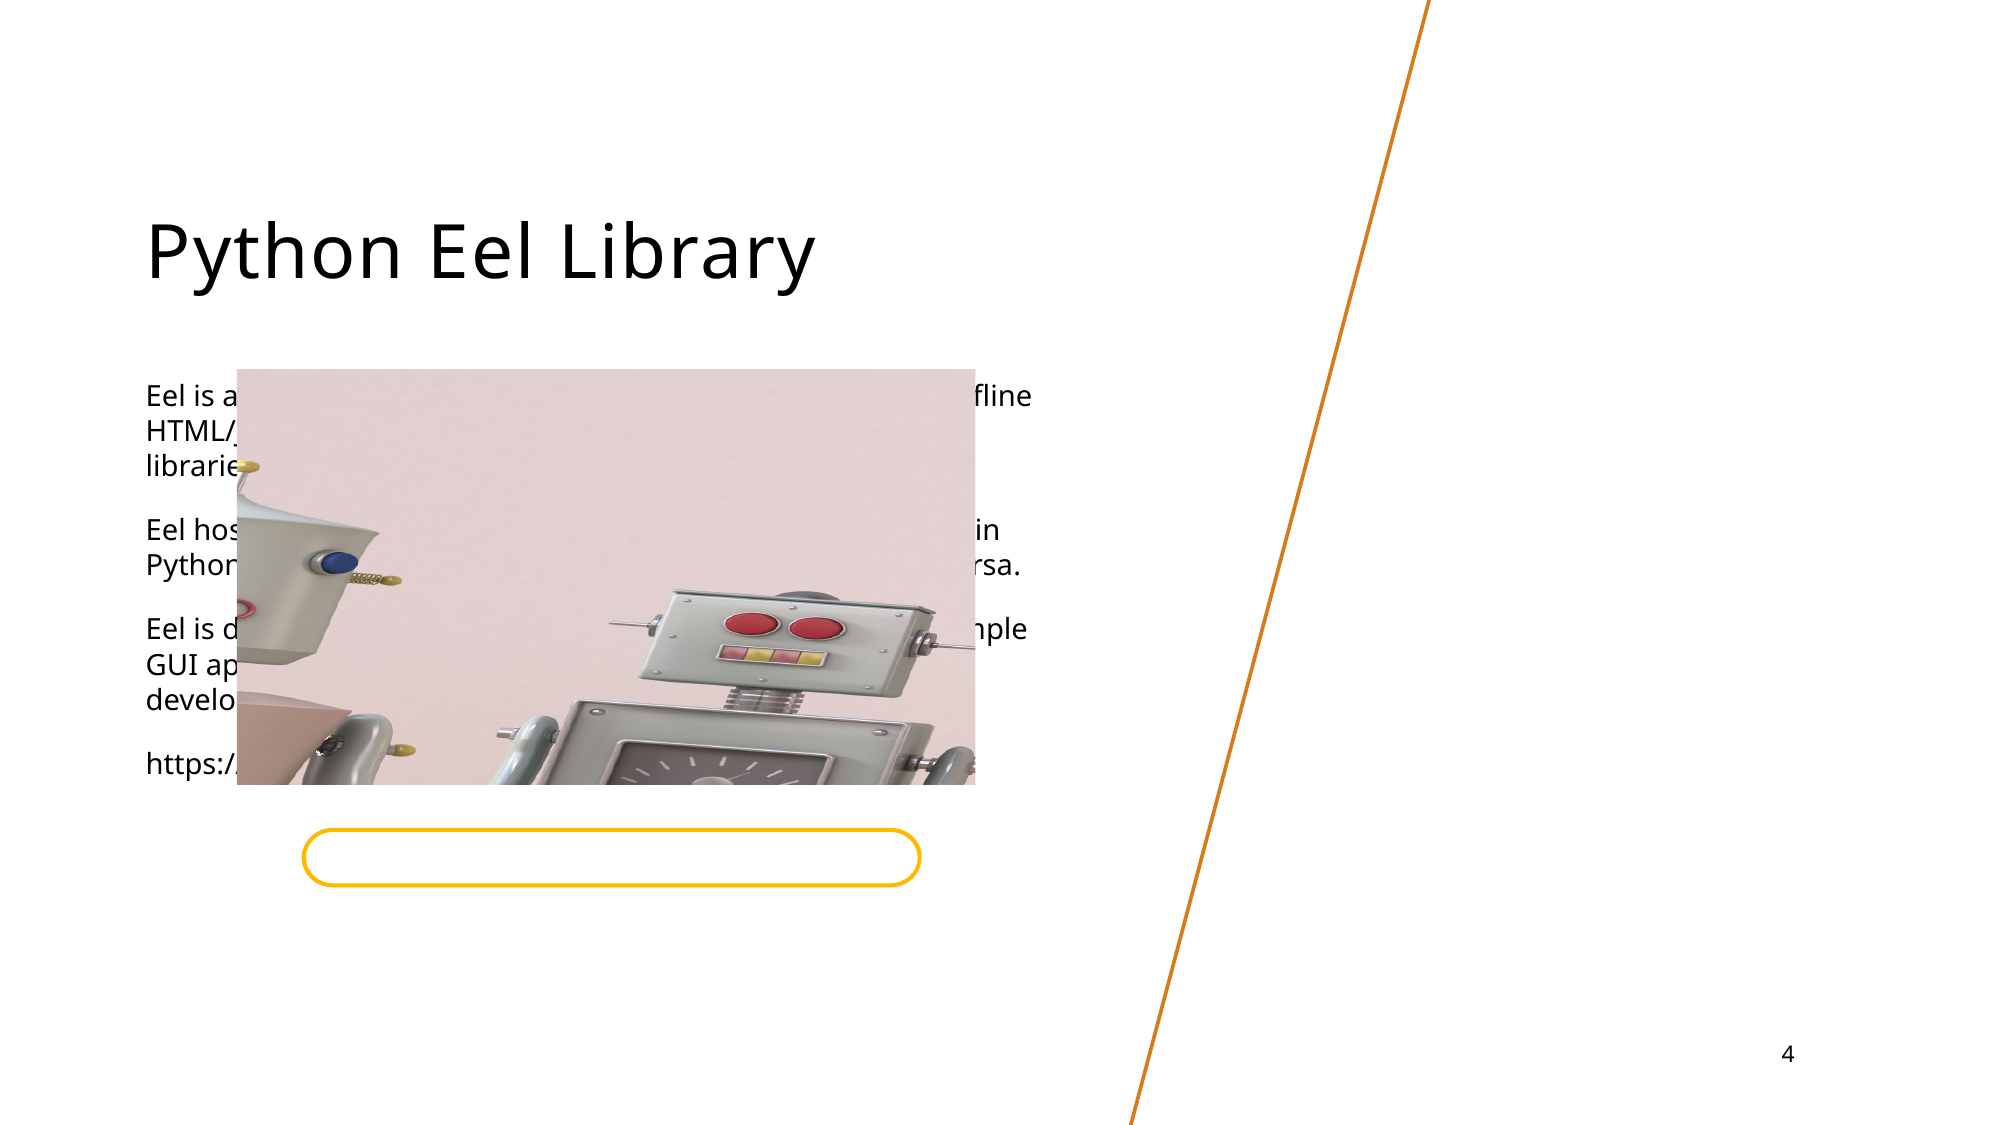

# Python Eel Library
Eel is a little Python library for making simple Electron-like offline HTML/JS GUI apps, with full access to Python capabilities and libraries.
Eel hosts a local webserver, then lets you annotate functions in Python so that they can be called from JavaScript and vice versa.
Eel is designed to take the hassle out of writing short and simple GUI applications. If you are familiar with Python and web development, Eel is rather simple yet powerful
https://github.com/python-eel/Eel